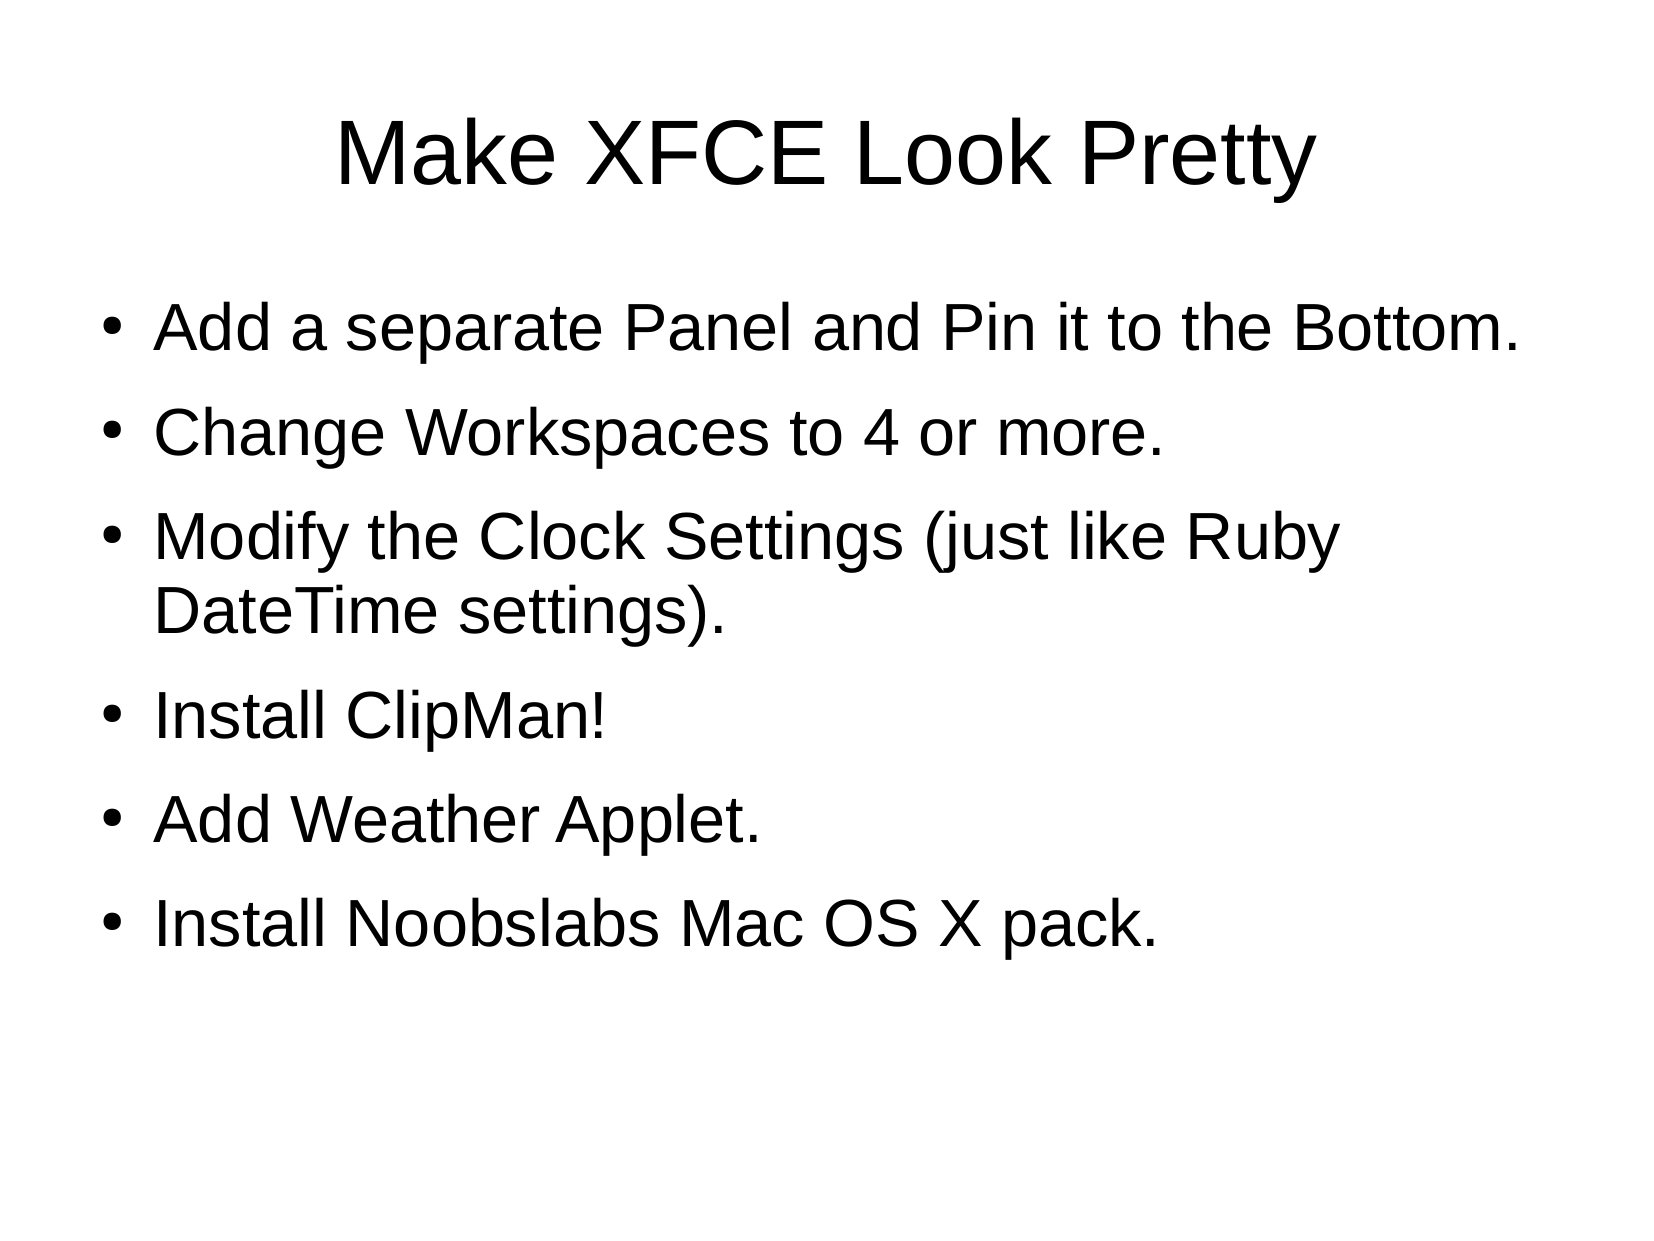

# Make XFCE Look Pretty
Add a separate Panel and Pin it to the Bottom.
Change Workspaces to 4 or more.
Modify the Clock Settings (just like Ruby DateTime settings).
Install ClipMan!
Add Weather Applet.
Install Noobslabs Mac OS X pack.